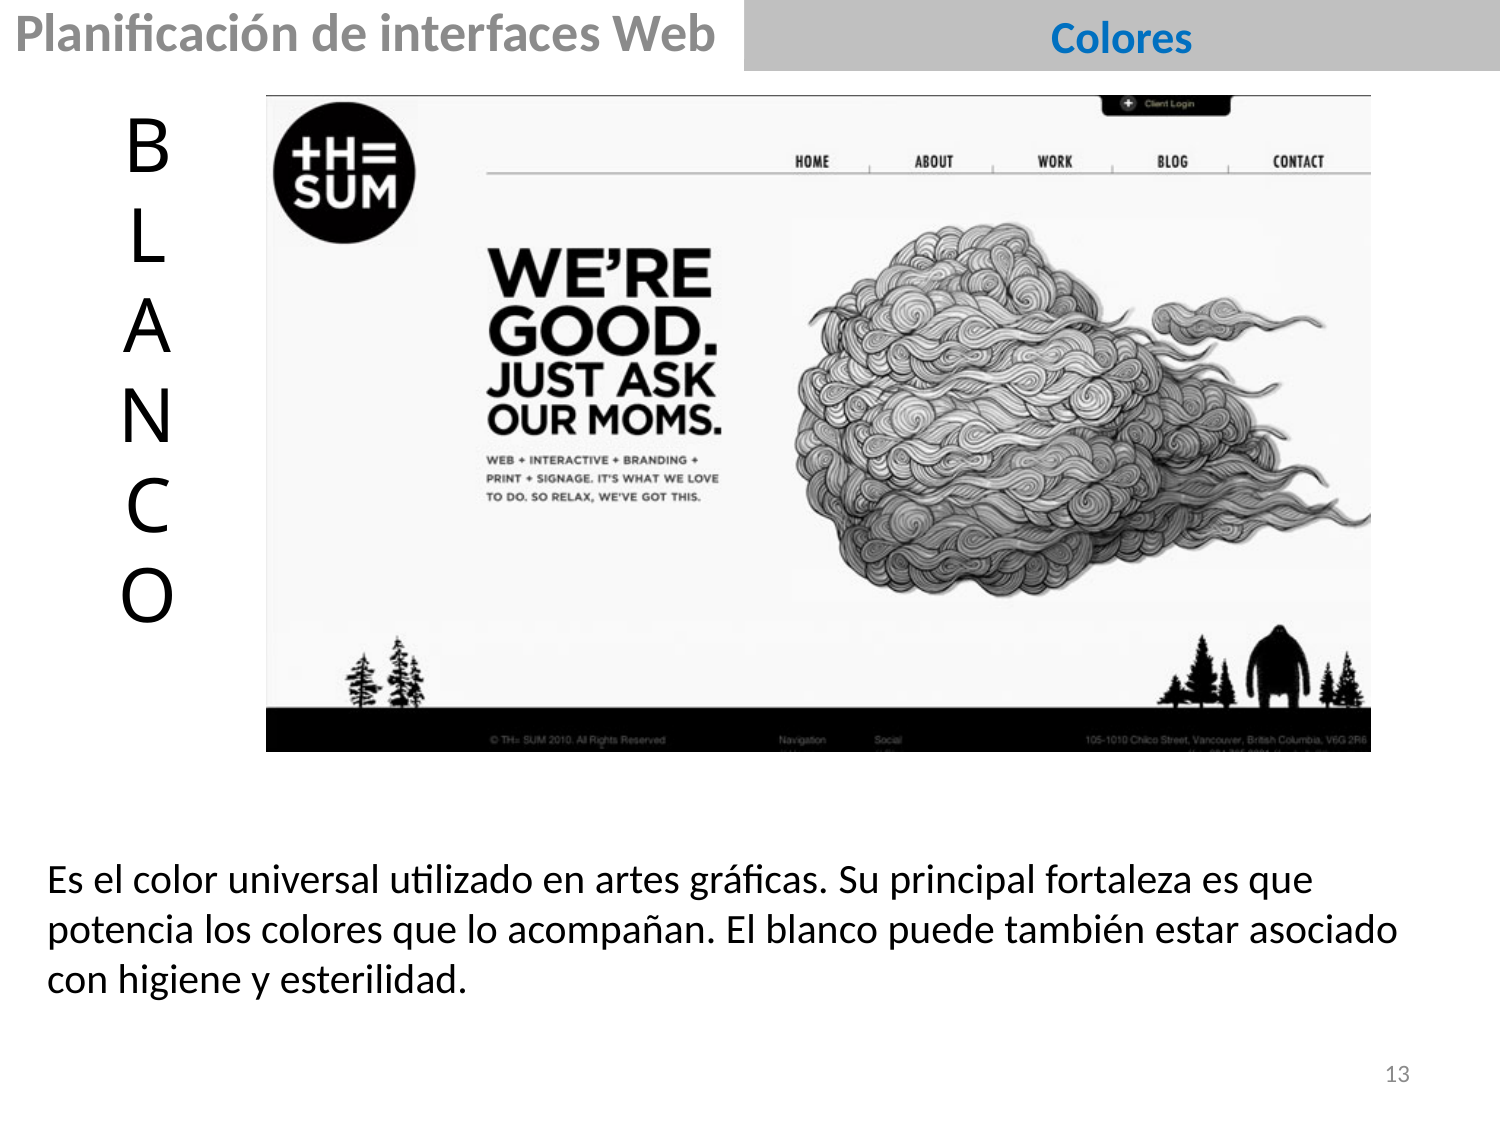

Planificación de interfaces Web
Colores
BLANCO
# Es el color universal utilizado en artes gráficas. Su principal fortaleza es que potencia los colores que lo acompañan. El blanco puede también estar asociado con higiene y esterilidad.